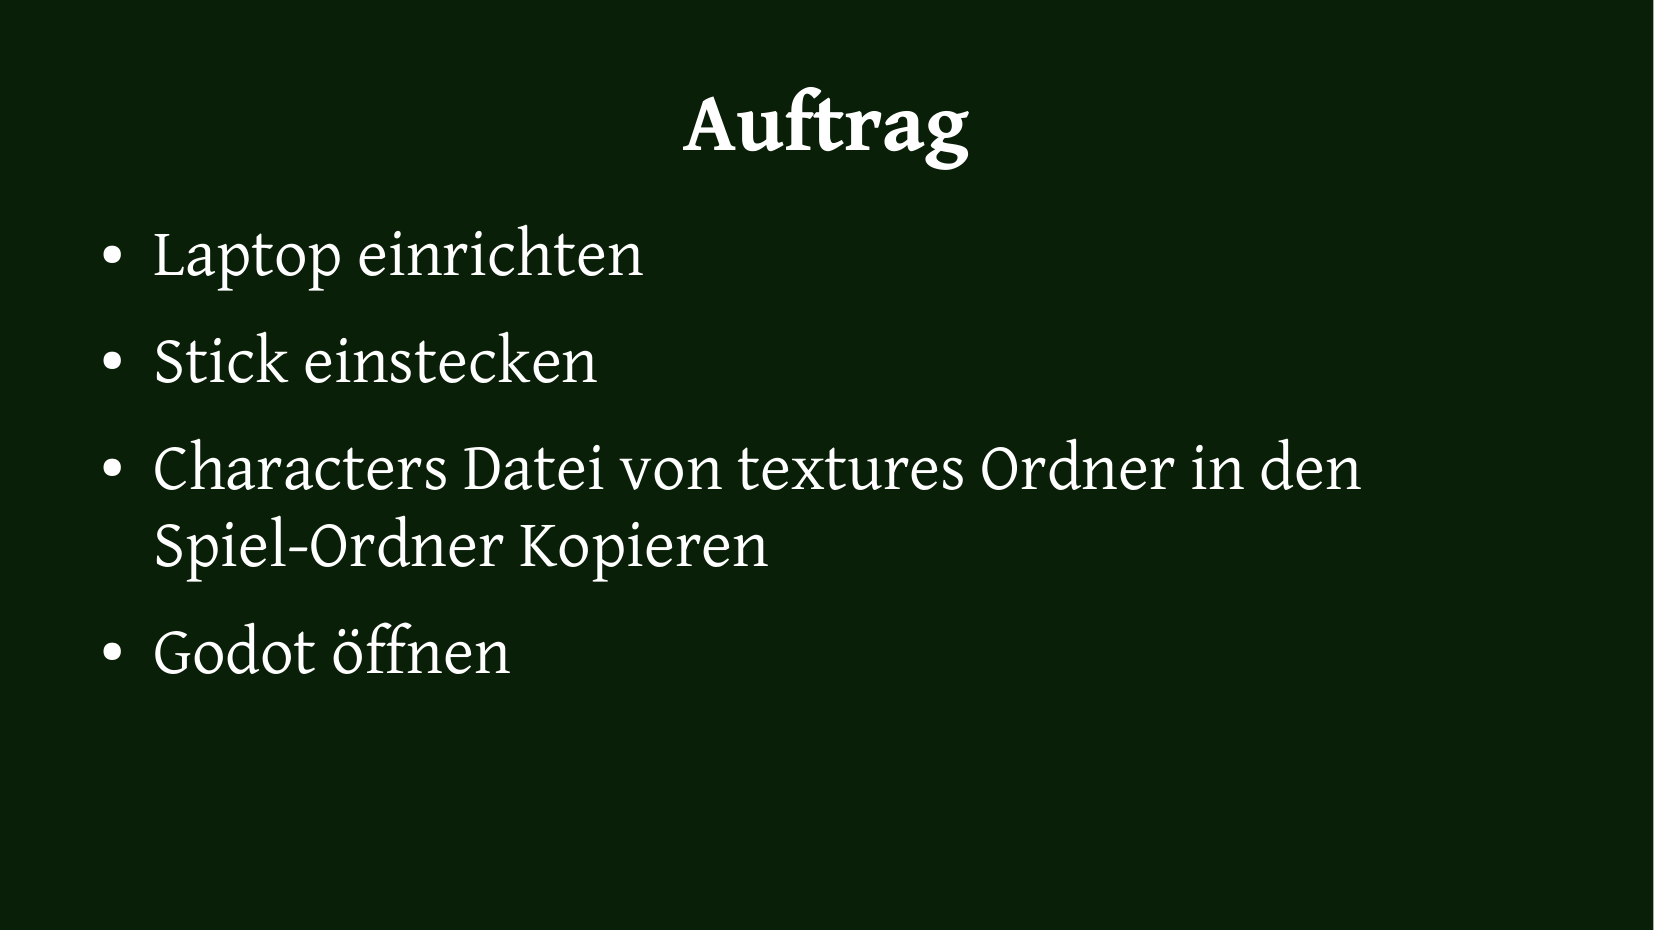

# Auftrag
Laptop einrichten
Stick einstecken
Characters Datei von textures Ordner in den
Spiel-Ordner Kopieren
Godot öffnen